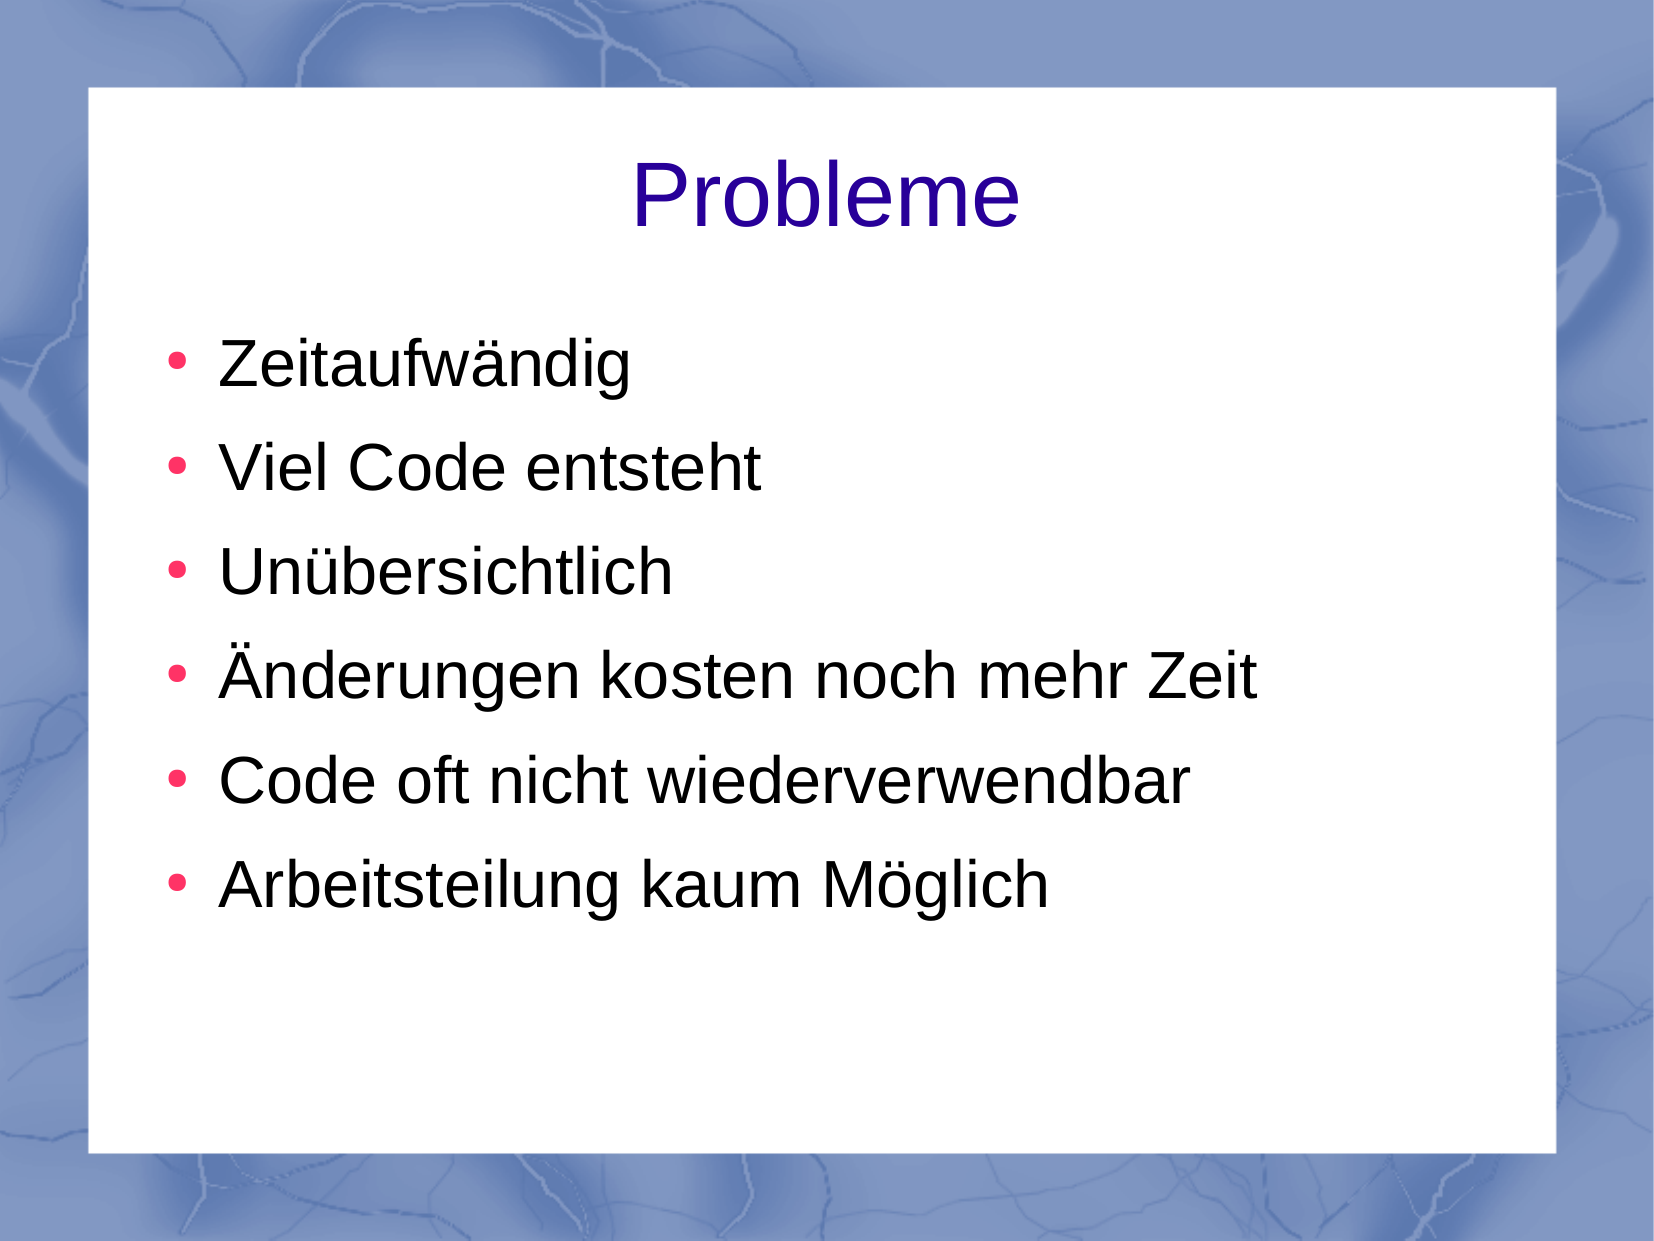

# Probleme
Zeitaufwändig
Viel Code entsteht
Unübersichtlich
Änderungen kosten noch mehr Zeit
Code oft nicht wiederverwendbar
Arbeitsteilung kaum Möglich